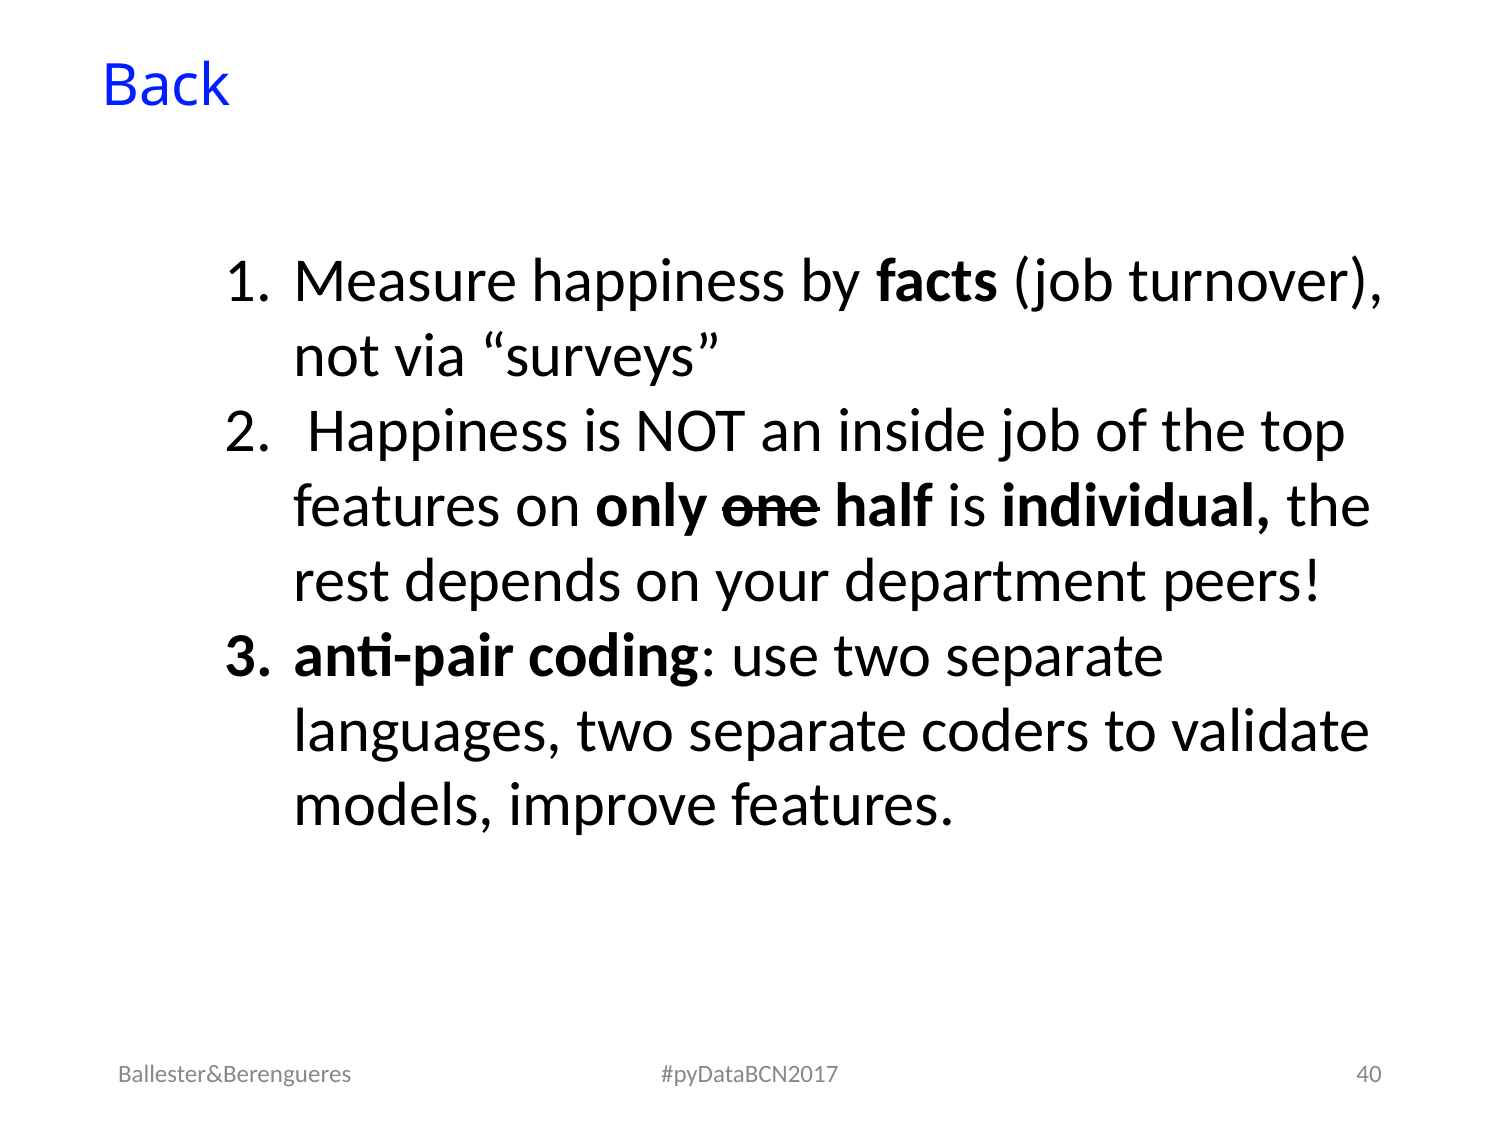

# Back
Measure happiness by facts (job turnover), not via “surveys”
 Happiness is NOT an inside job of the top features on only one half is individual, the rest depends on your department peers!
anti-pair coding: use two separate languages, two separate coders to validate models, improve features.
Ballester&Berengueres
#pyDataBCN2017